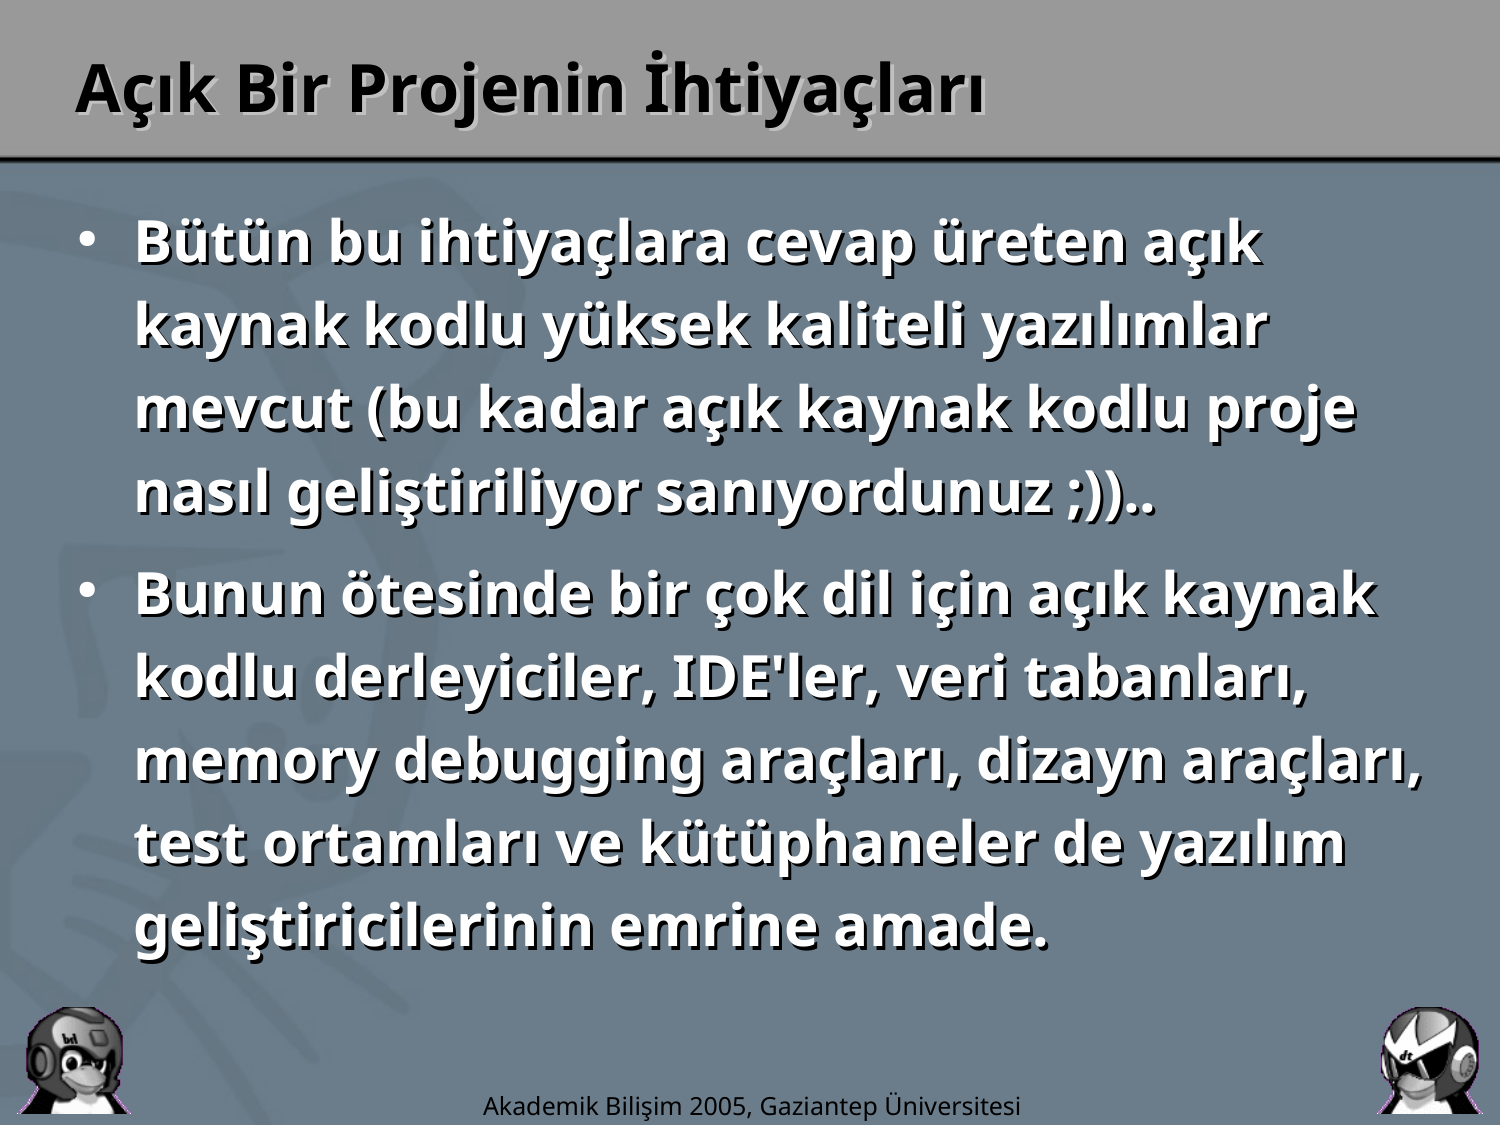

Açık Bir Projenin İhtiyaçları
# Bütün bu ihtiyaçlara cevap üreten açık kaynak kodlu yüksek kaliteli yazılımlar mevcut (bu kadar açık kaynak kodlu proje nasıl geliştiriliyor sanıyordunuz ;))..
Bunun ötesinde bir çok dil için açık kaynak kodlu derleyiciler, IDE'ler, veri tabanları, memory debugging araçları, dizayn araçları, test ortamları ve kütüphaneler de yazılım geliştiricilerinin emrine amade.